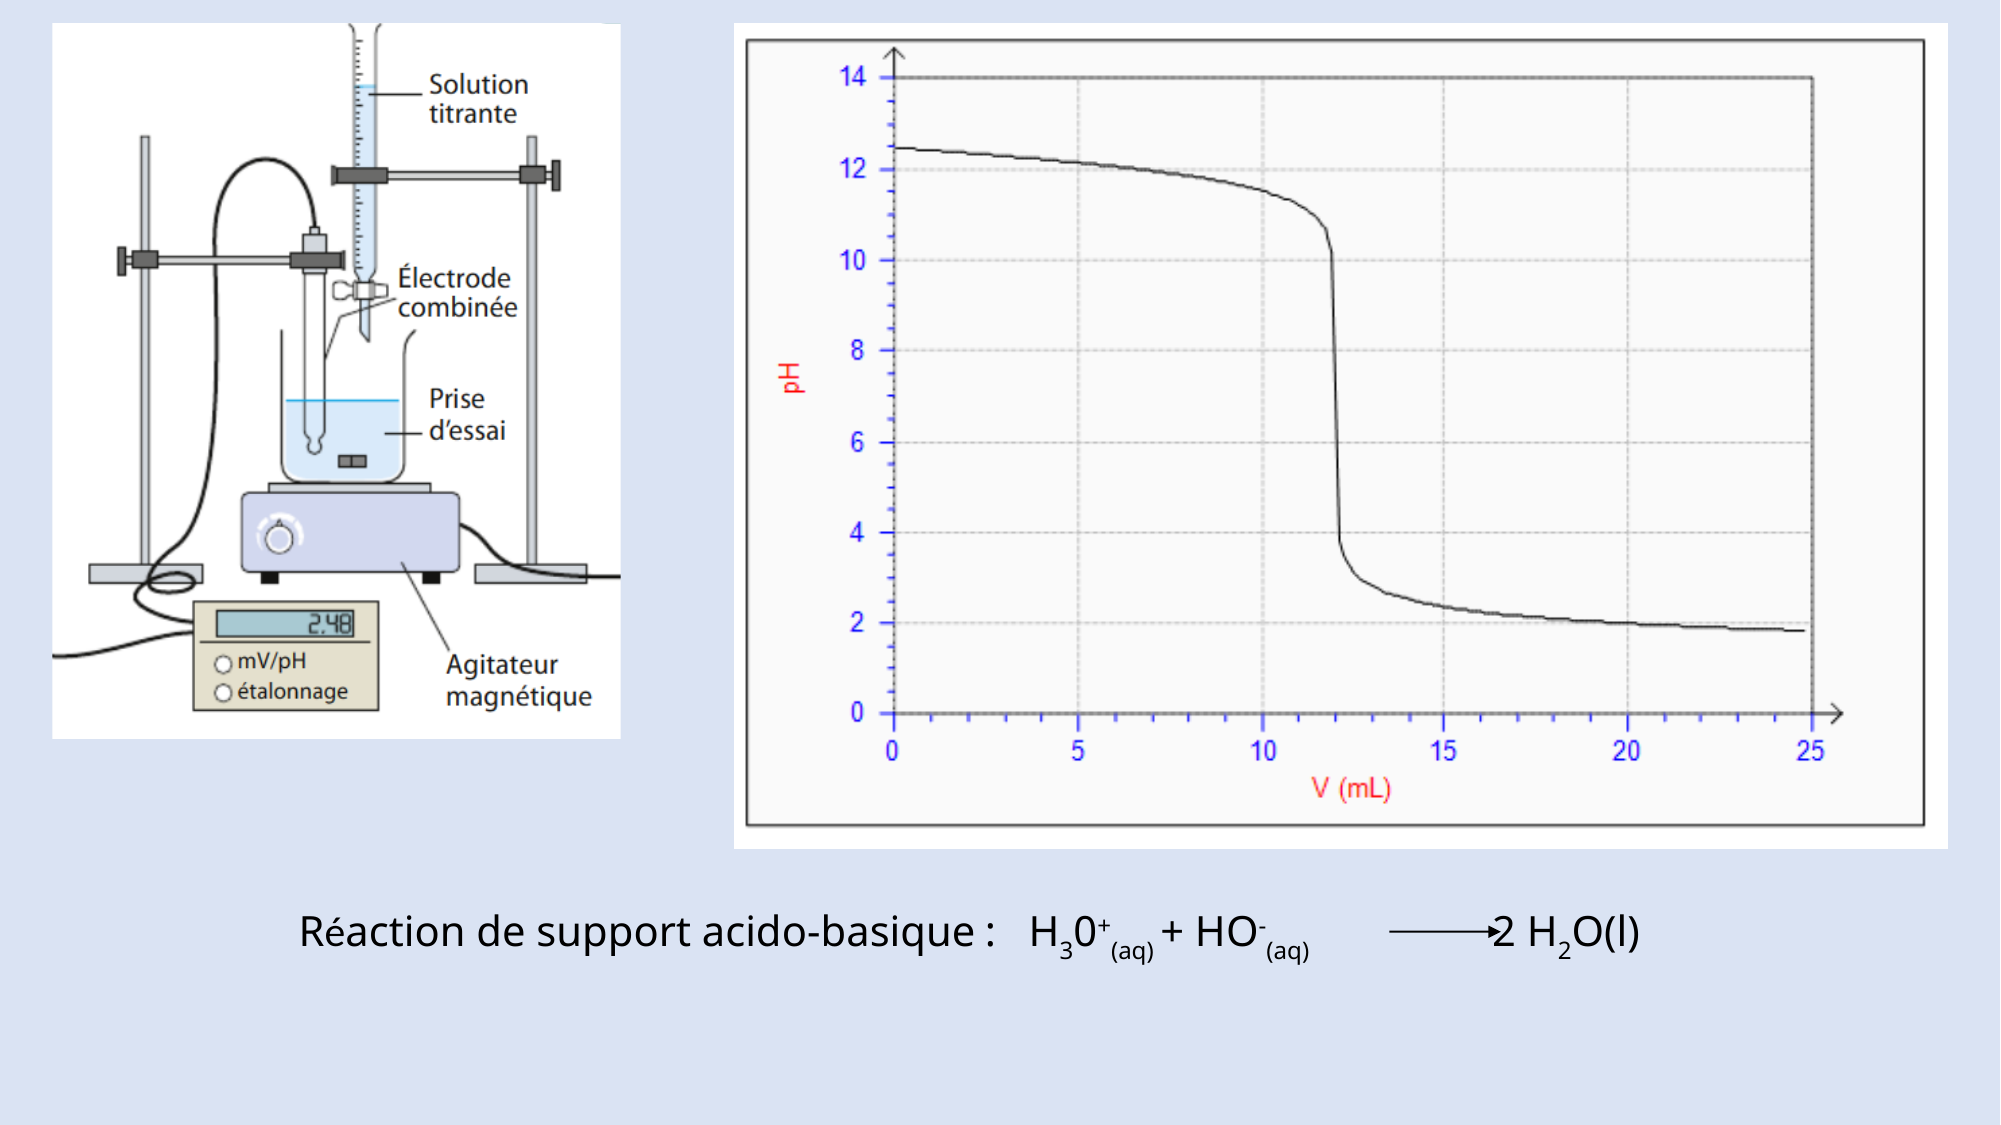

Réaction de support acido-basique : H30+(aq) + HO-(aq) 2 H2O(l)